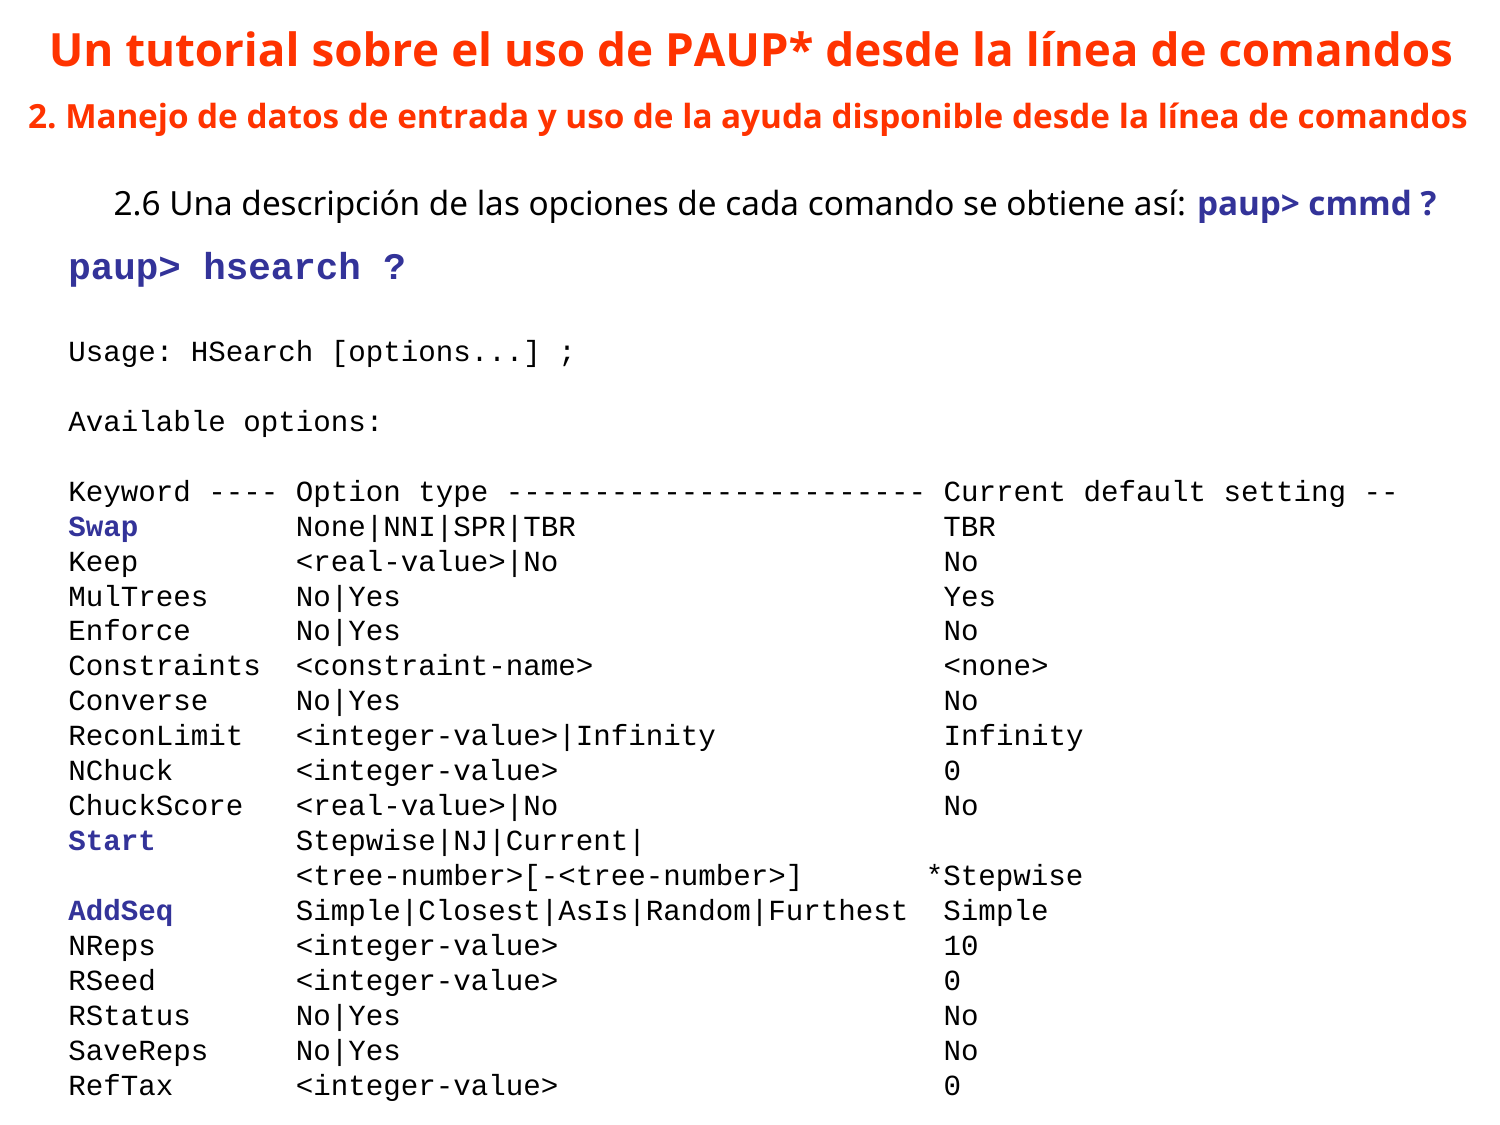

Un tutorial sobre el uso de PAUP* desde la línea de comandos
2. Manejo de datos de entrada y uso de la ayuda disponible desde la línea de comandos
2.6 Una descripción de las opciones de cada comando se obtiene así: paup> cmmd ?
paup> hsearch ?
Usage: HSearch [options...] ;
Available options:
Keyword ---- Option type ------------------------ Current default setting --
Swap None|NNI|SPR|TBR TBR
Keep <real-value>|No No
MulTrees No|Yes Yes
Enforce No|Yes No
Constraints <constraint-name> <none>
Converse No|Yes No
ReconLimit <integer-value>|Infinity Infinity
NChuck <integer-value> 0
ChuckScore <real-value>|No No
Start Stepwise|NJ|Current|
 <tree-number>[-<tree-number>] *Stepwise
AddSeq Simple|Closest|AsIs|Random|Furthest Simple
NReps <integer-value> 10
RSeed <integer-value> 0
RStatus No|Yes No
SaveReps No|Yes No
RefTax <integer-value> 0